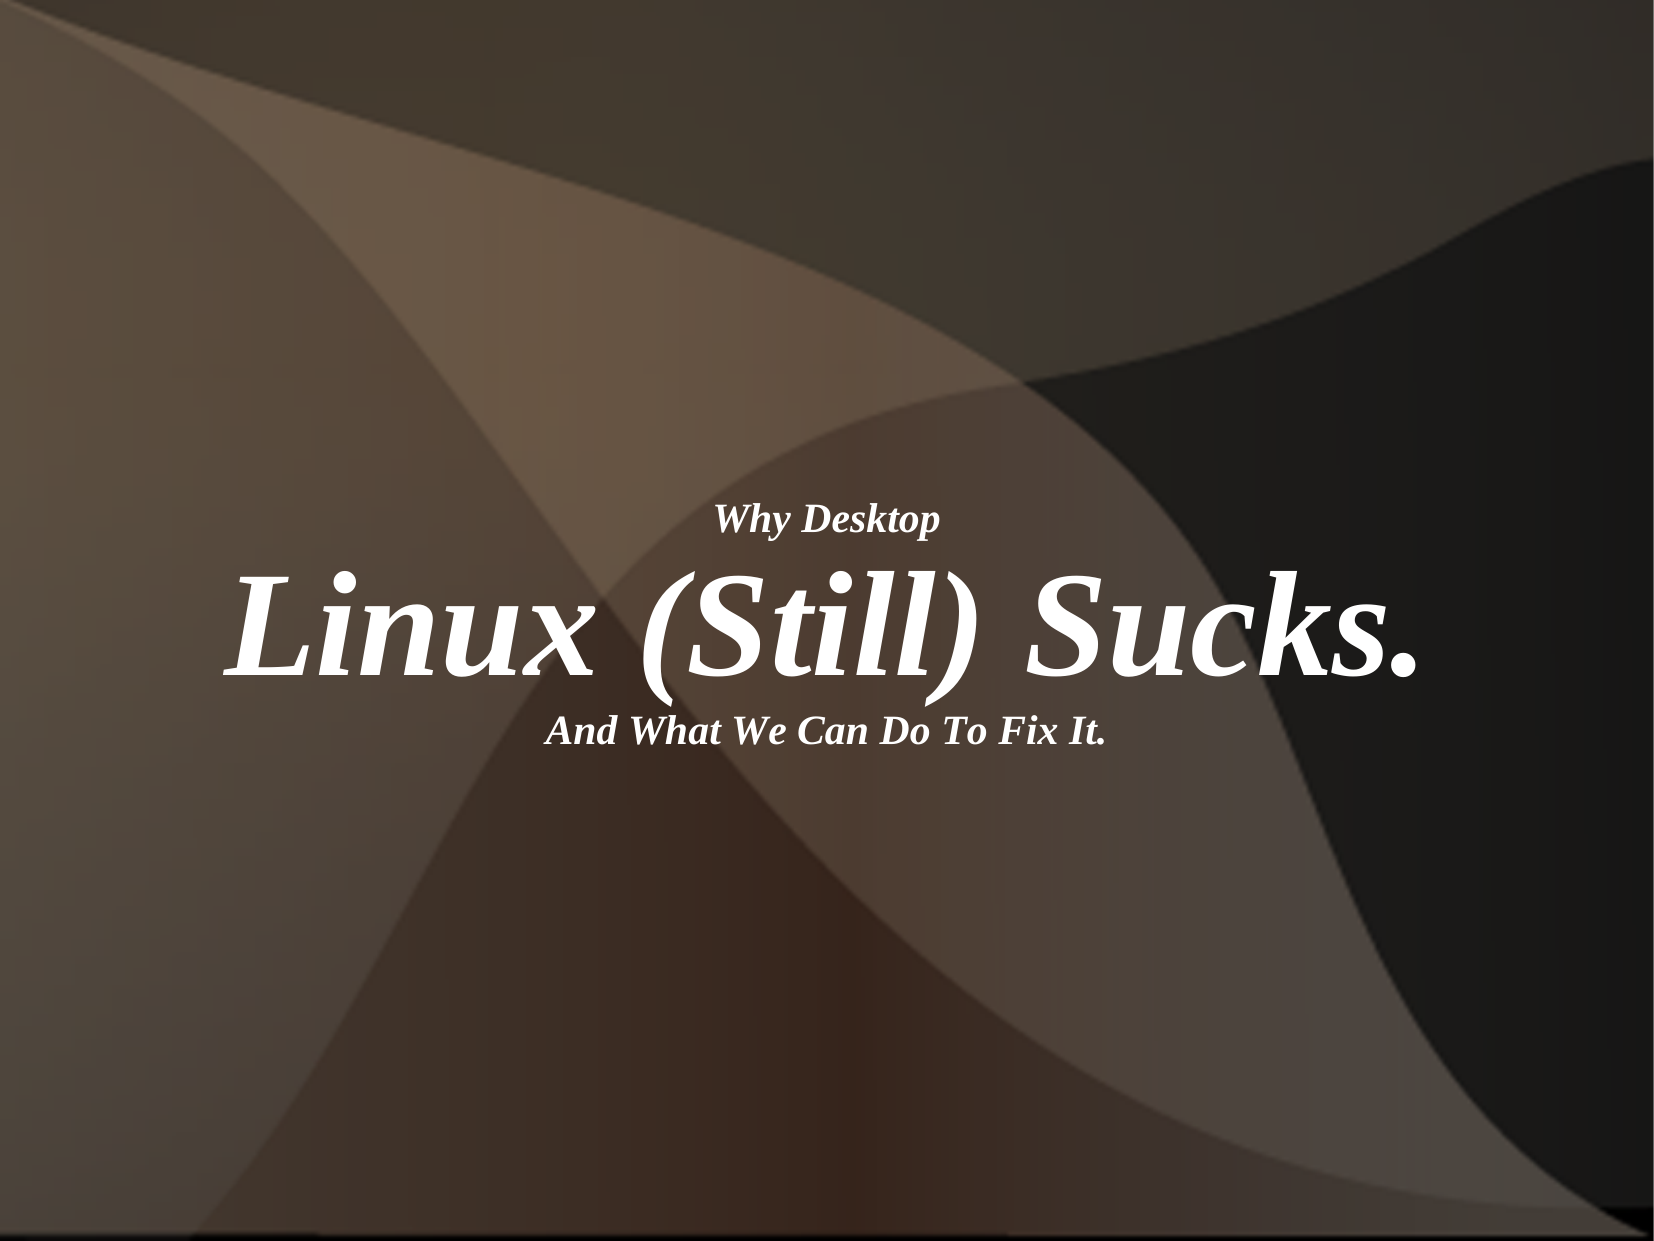

# Why Desktop Linux (Still) Sucks. And What We Can Do To Fix It.